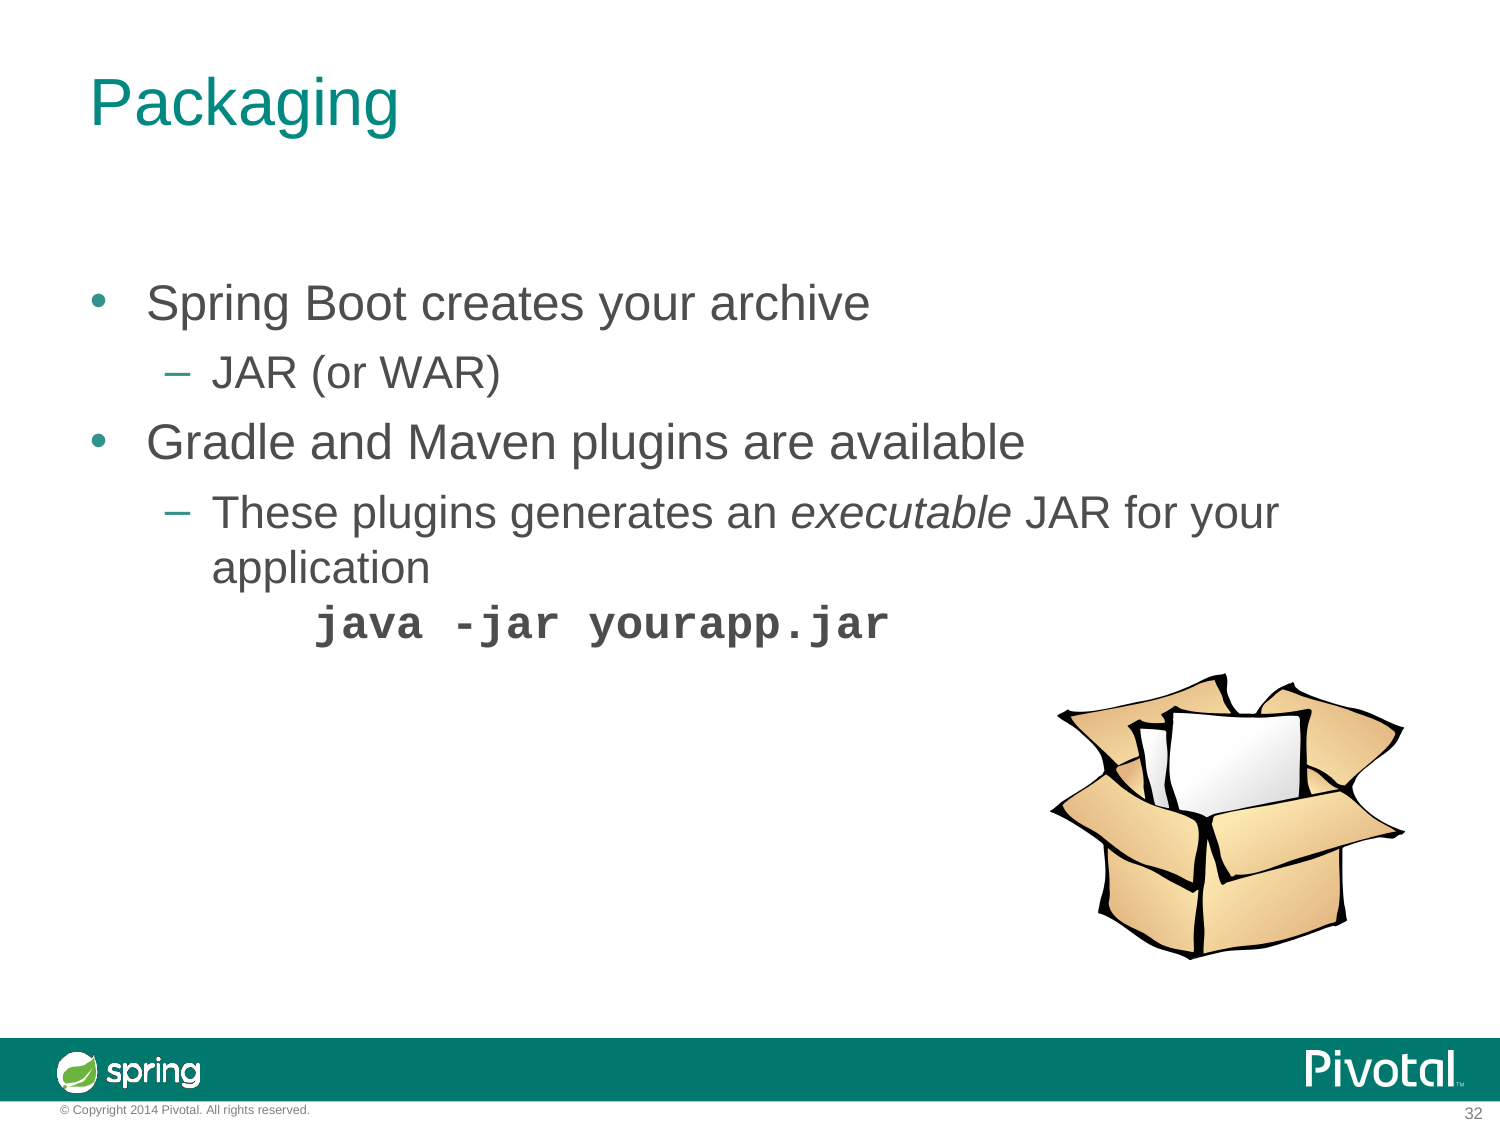

# Packaging
Spring Boot creates your archive
JAR (or WAR)
Gradle and Maven plugins are available
These plugins generates an executable JAR for your application
 java -jar yourapp.jar